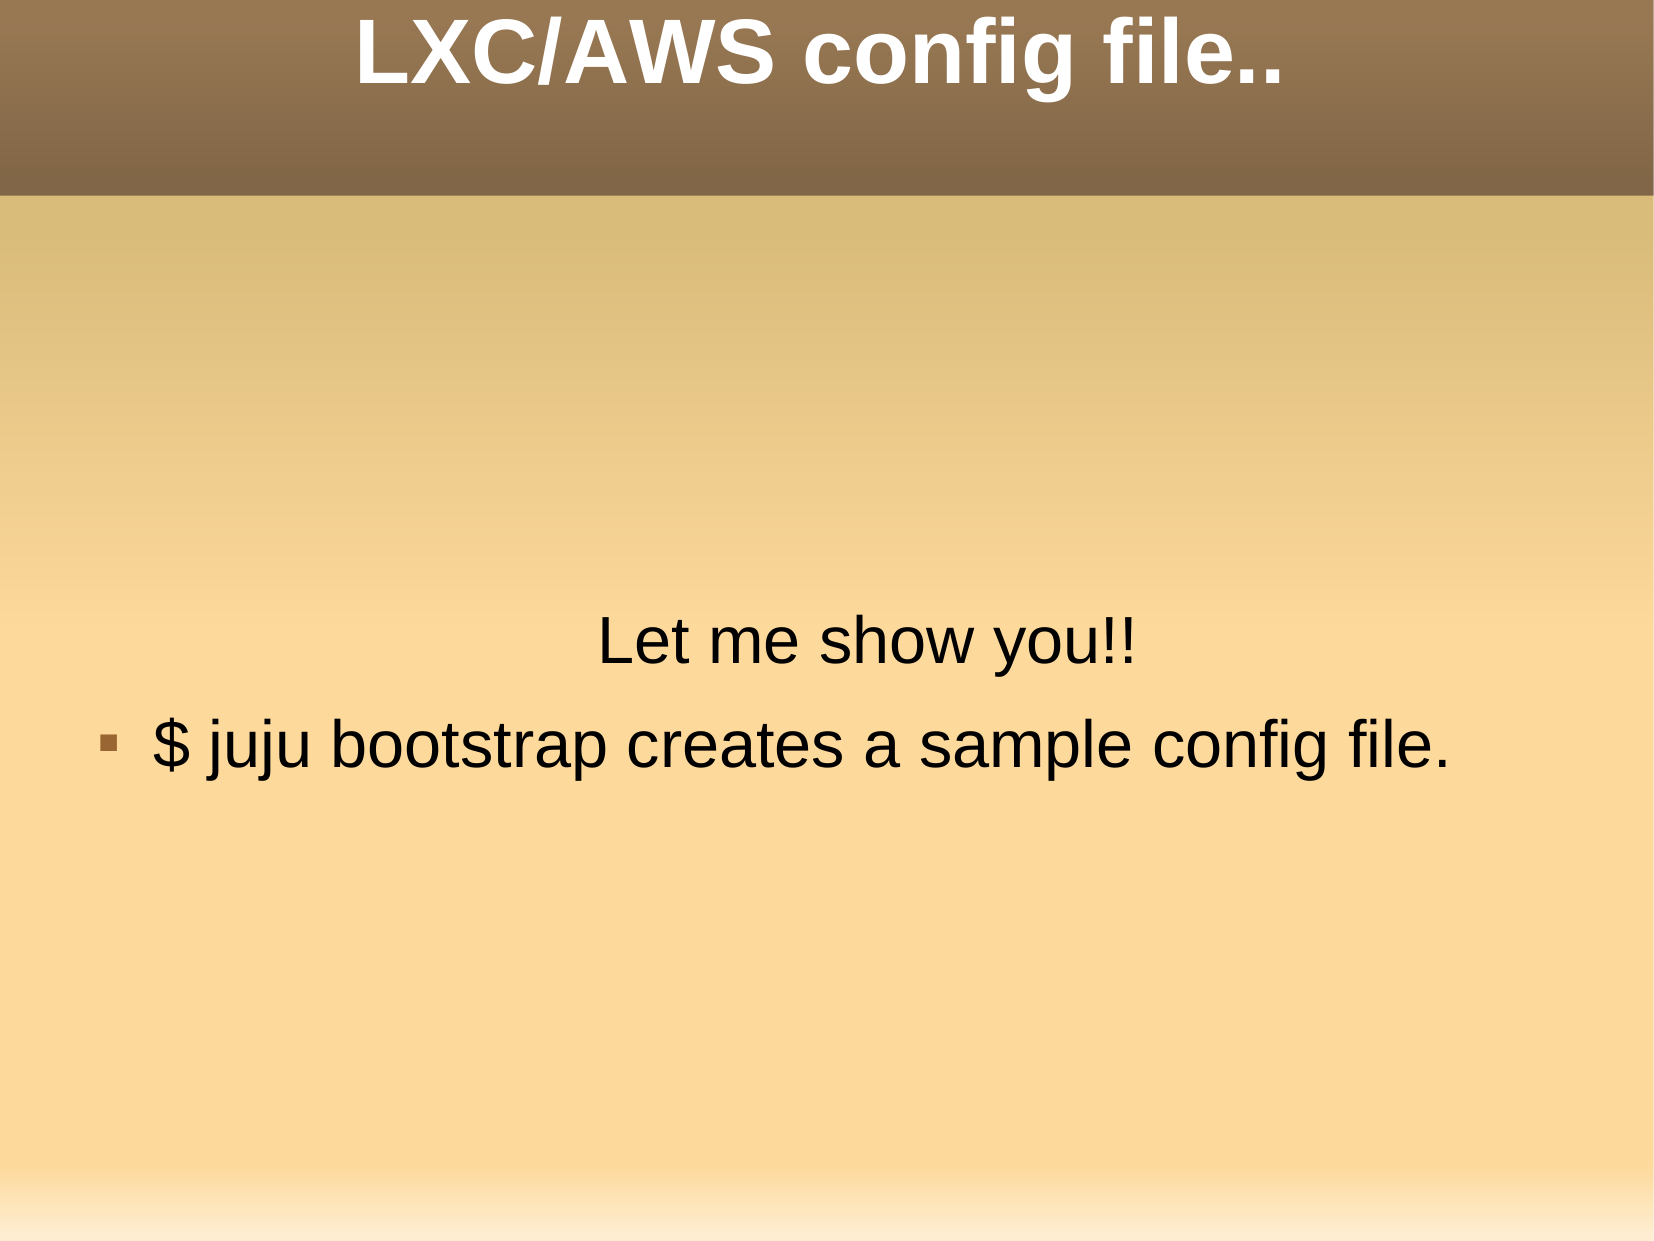

# LXC/AWS config file..
 Let me show you!!
$ juju bootstrap creates a sample config file.